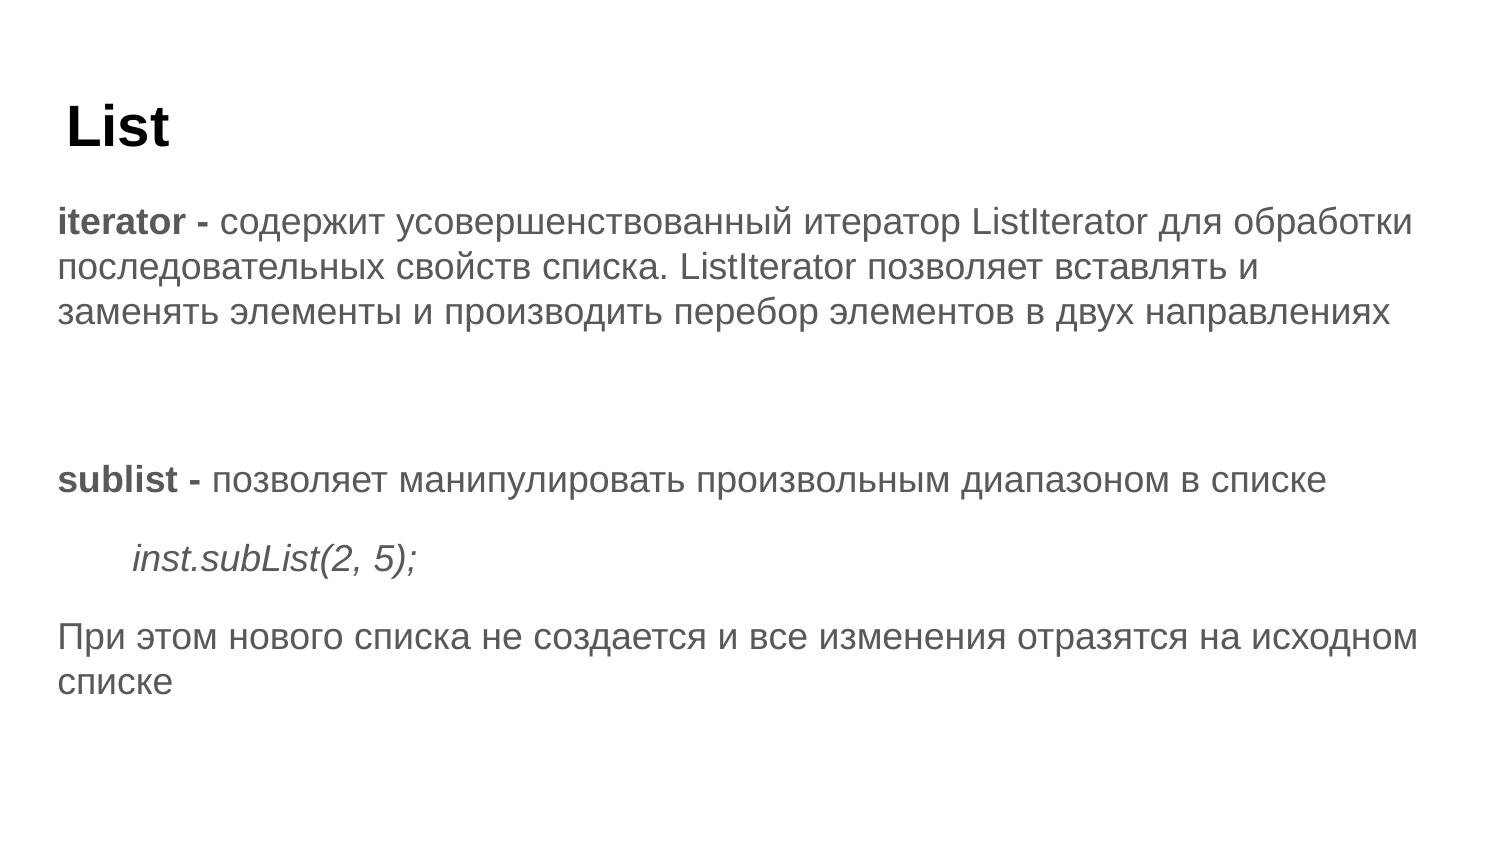

# List
iterator - содержит усовершенствованный итератор ListIterator для обработки последовательных свойств списка. ListIterator позволяет вставлять и заменять элементы и производить перебор элементов в двух направлениях
sublist - позволяет манипулировать произвольным диапазоном в списке
	inst.subList(2, 5);
При этом нового списка не создается и все изменения отразятся на исходном списке